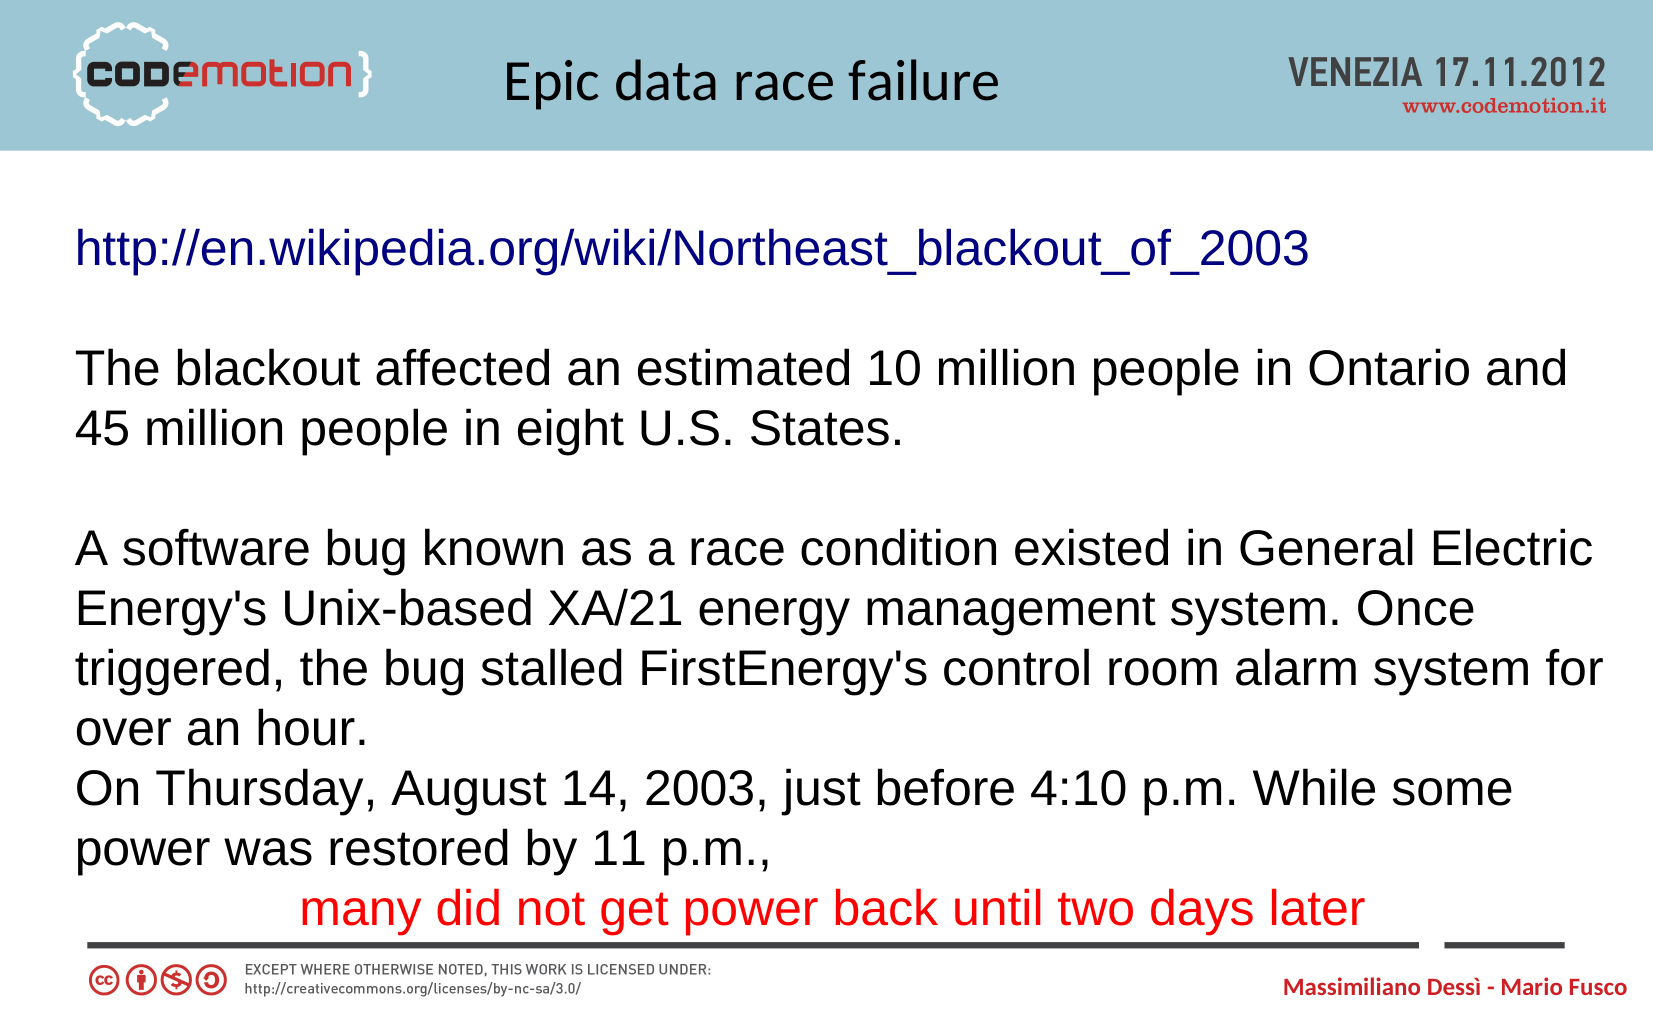

Epic data race failure
http://en.wikipedia.org/wiki/Northeast_blackout_of_2003
The blackout affected an estimated 10 million people in Ontario and 45 million people in eight U.S. States.
A software bug known as a race condition existed in General Electric Energy's Unix-based XA/21 energy management system. Once triggered, the bug stalled FirstEnergy's control room alarm system for over an hour.
On Thursday, August 14, 2003, just before 4:10 p.m. While some power was restored by 11 p.m.,
many did not get power back until two days later